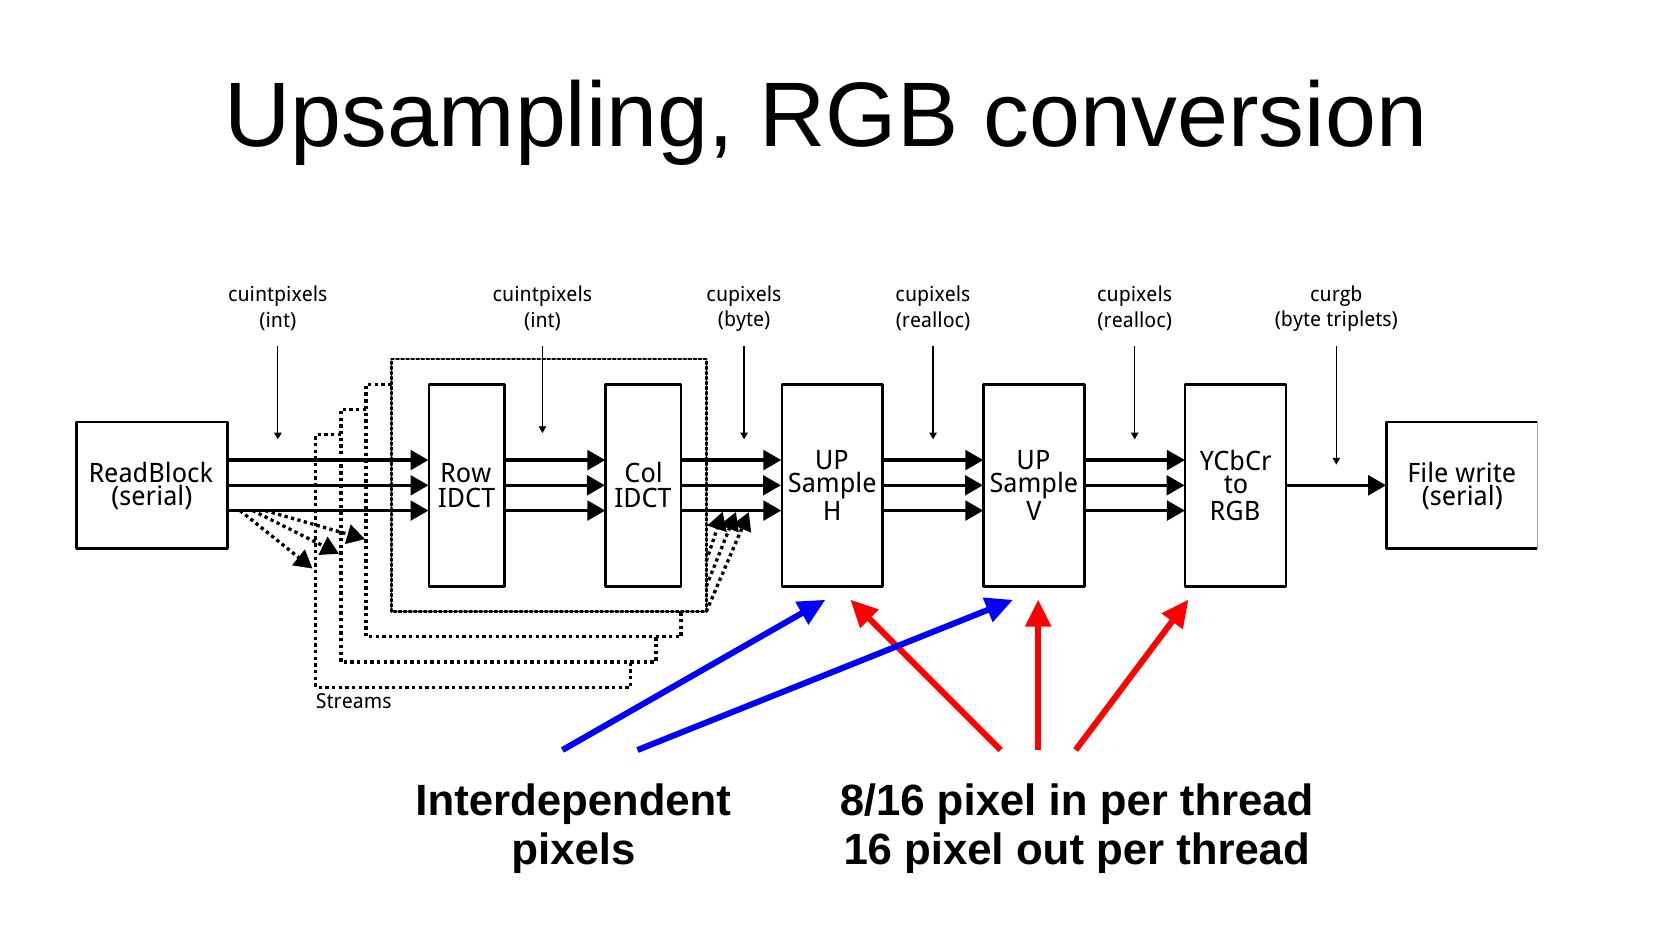

# Upsampling, RGB conversion
Interdependent
pixels
8/16 pixel in per thread
16 pixel out per thread